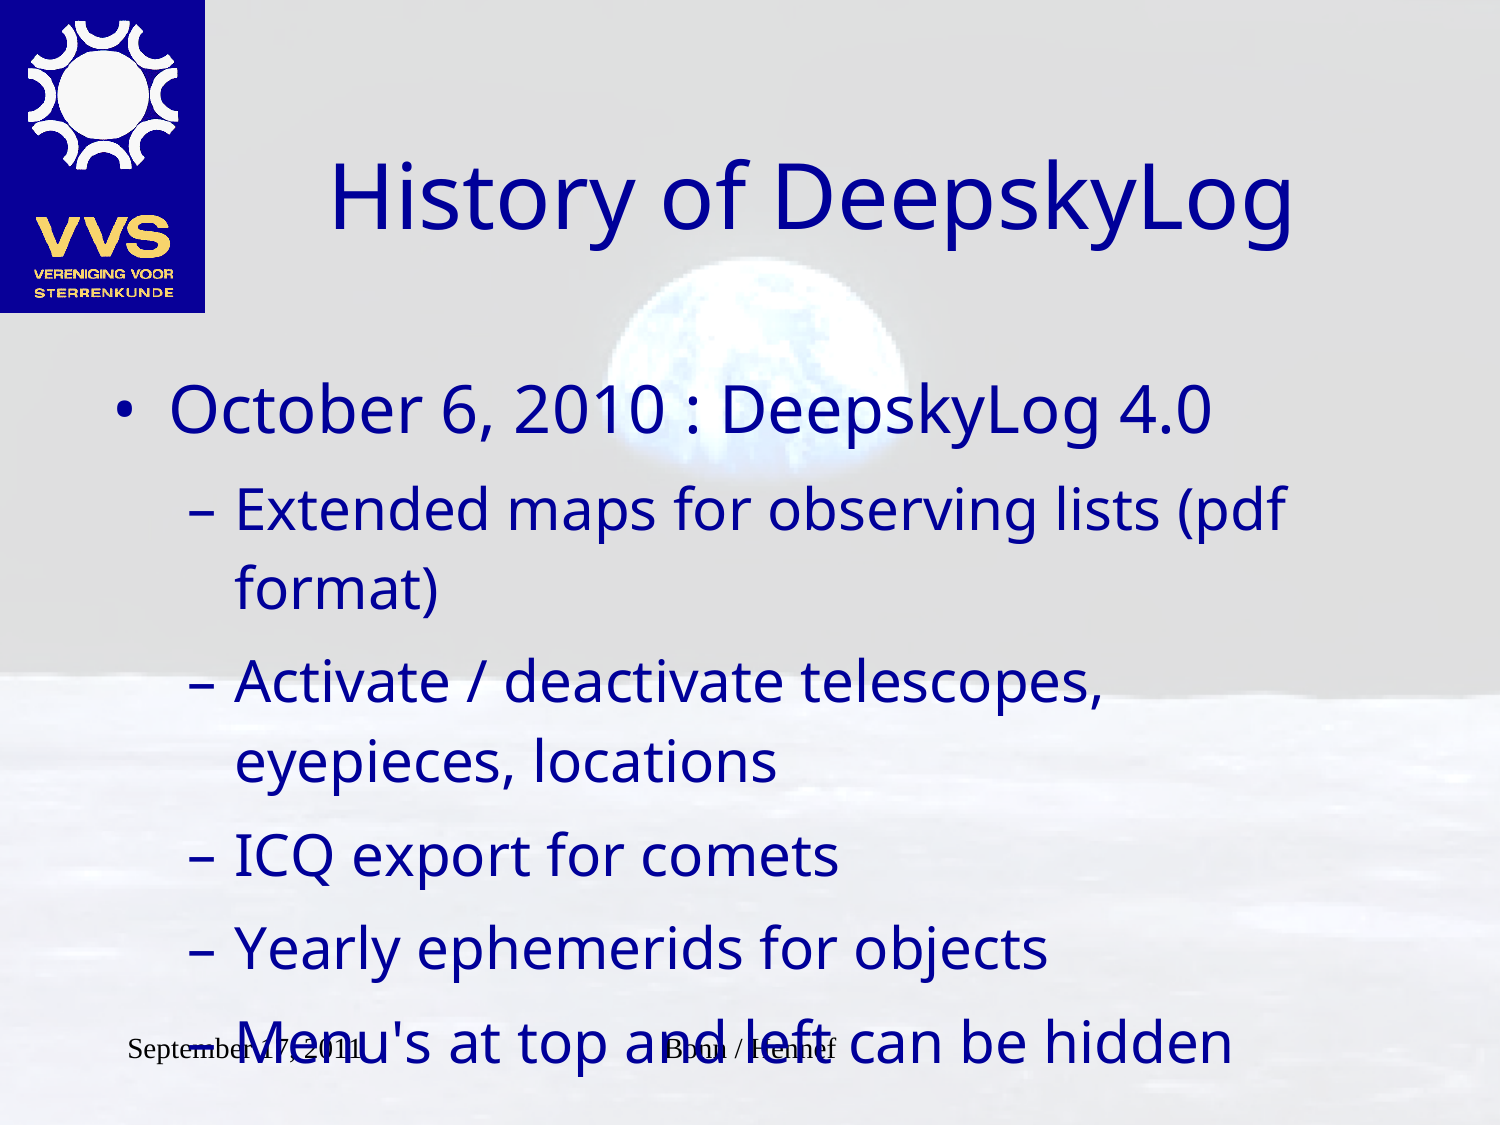

# History of DeepskyLog
October 6, 2010 : DeepskyLog 4.0
Extended maps for observing lists (pdf format)
Activate / deactivate telescopes, eyepieces, locations
ICQ export for comets
Yearly ephemerids for objects
Menu's at top and left can be hidden
September 17, 2011
Bonn / Hennef